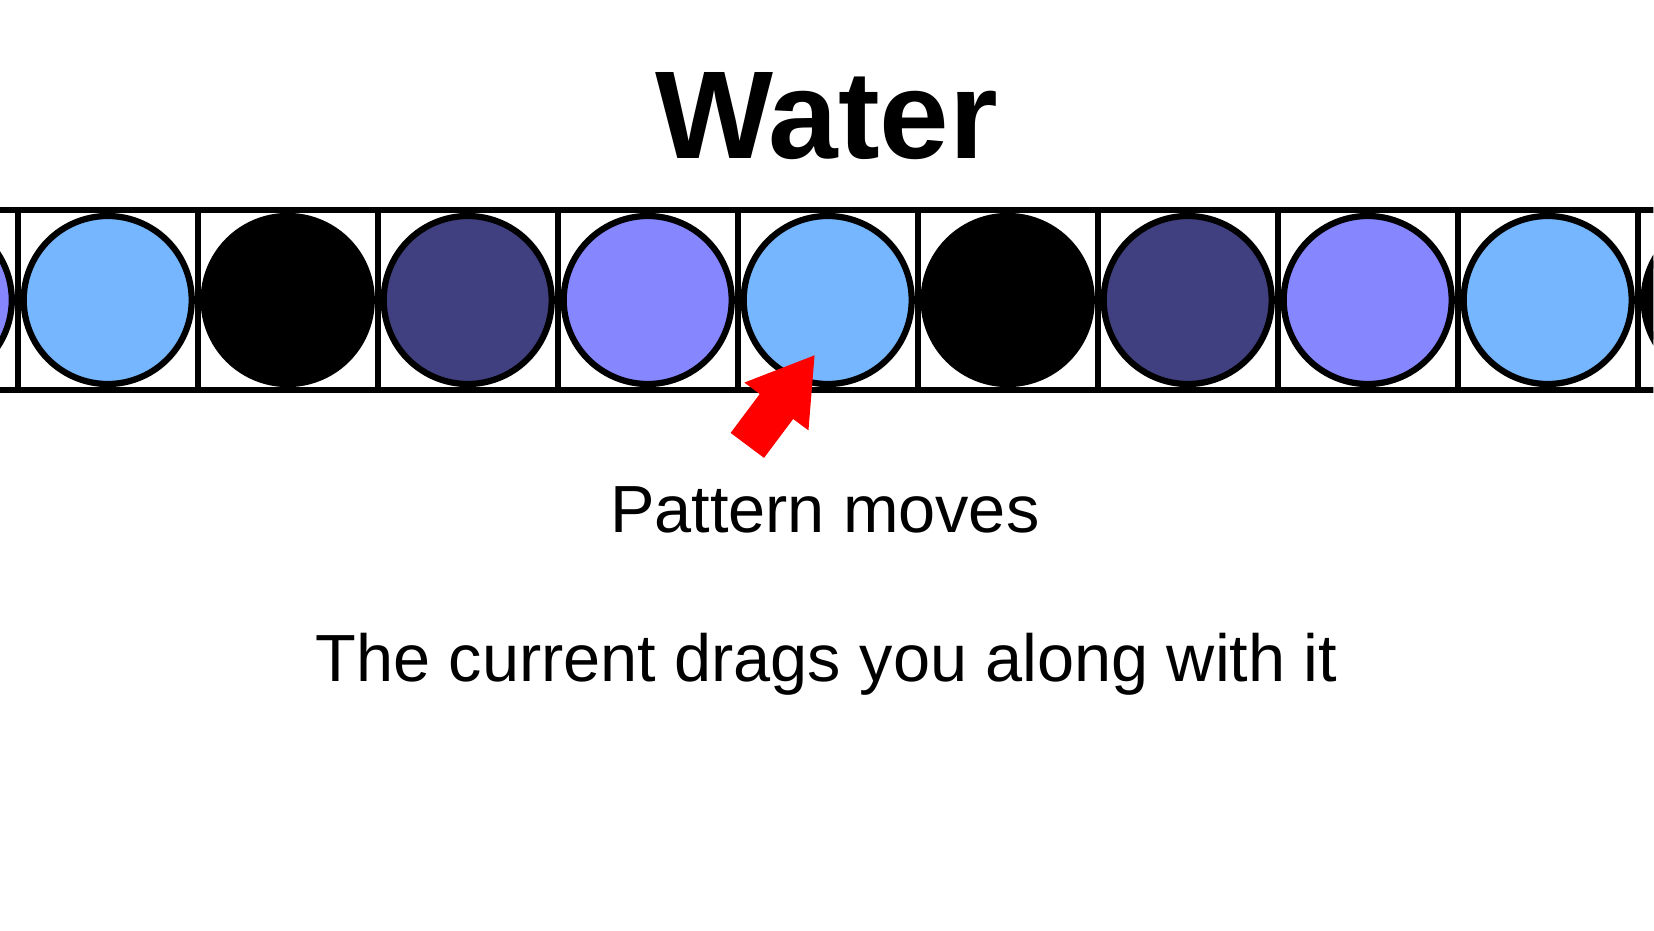

# Water
The current drags you along with it
Pattern moves